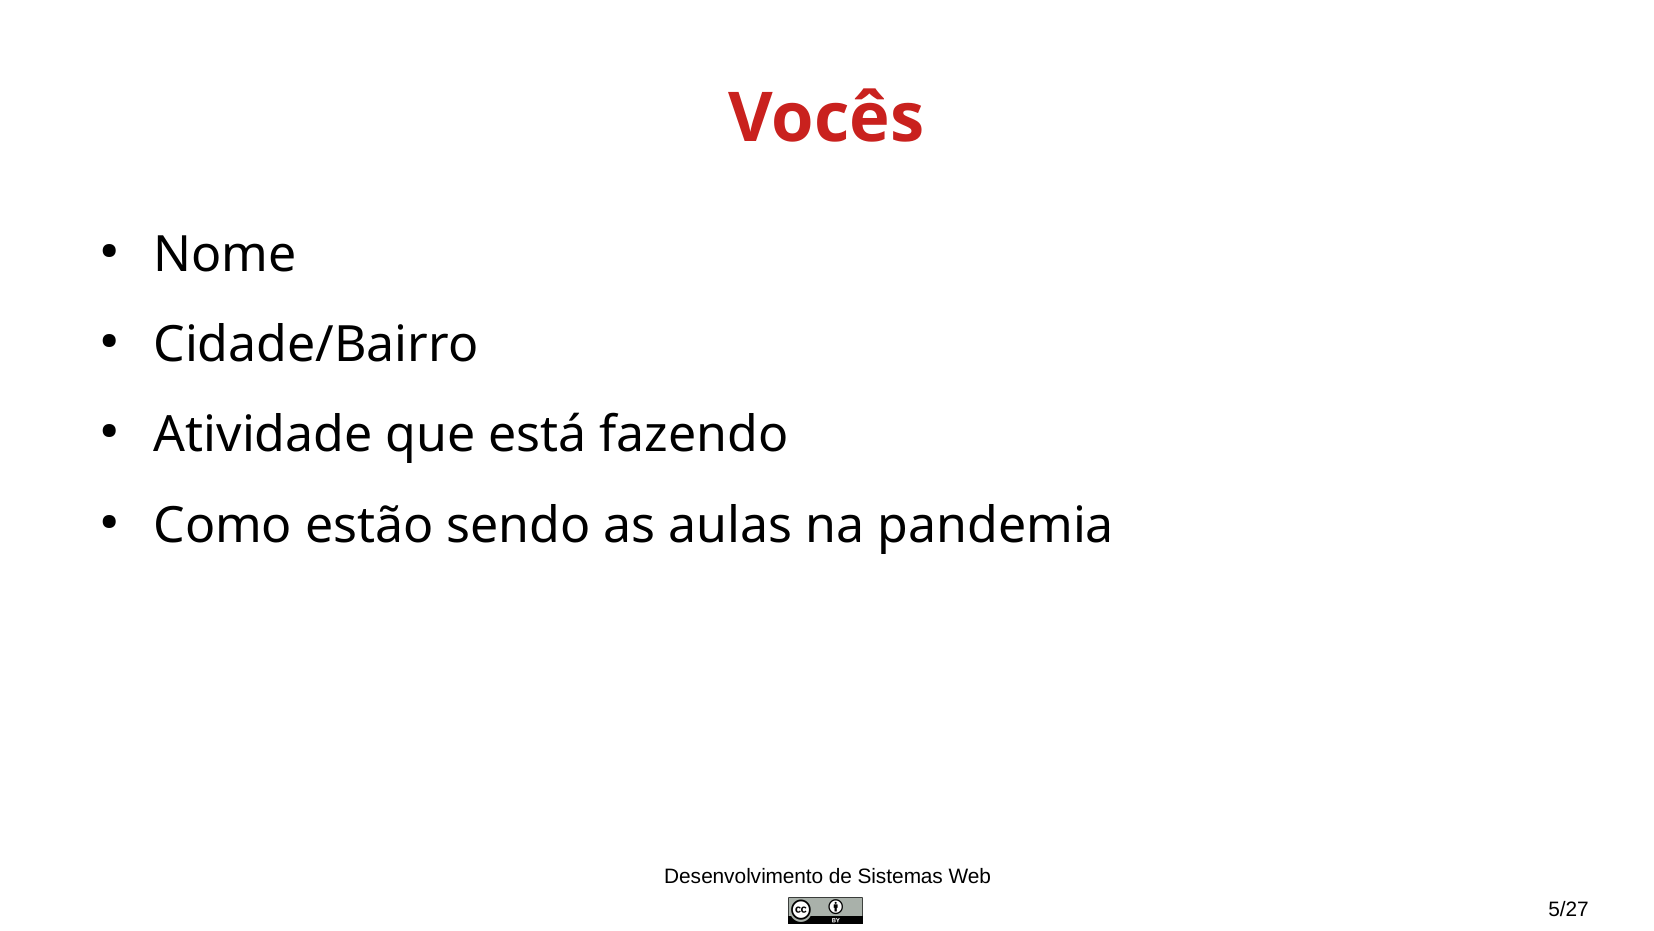

# Vocês
Nome
Cidade/Bairro
Atividade que está fazendo
Como estão sendo as aulas na pandemia
5